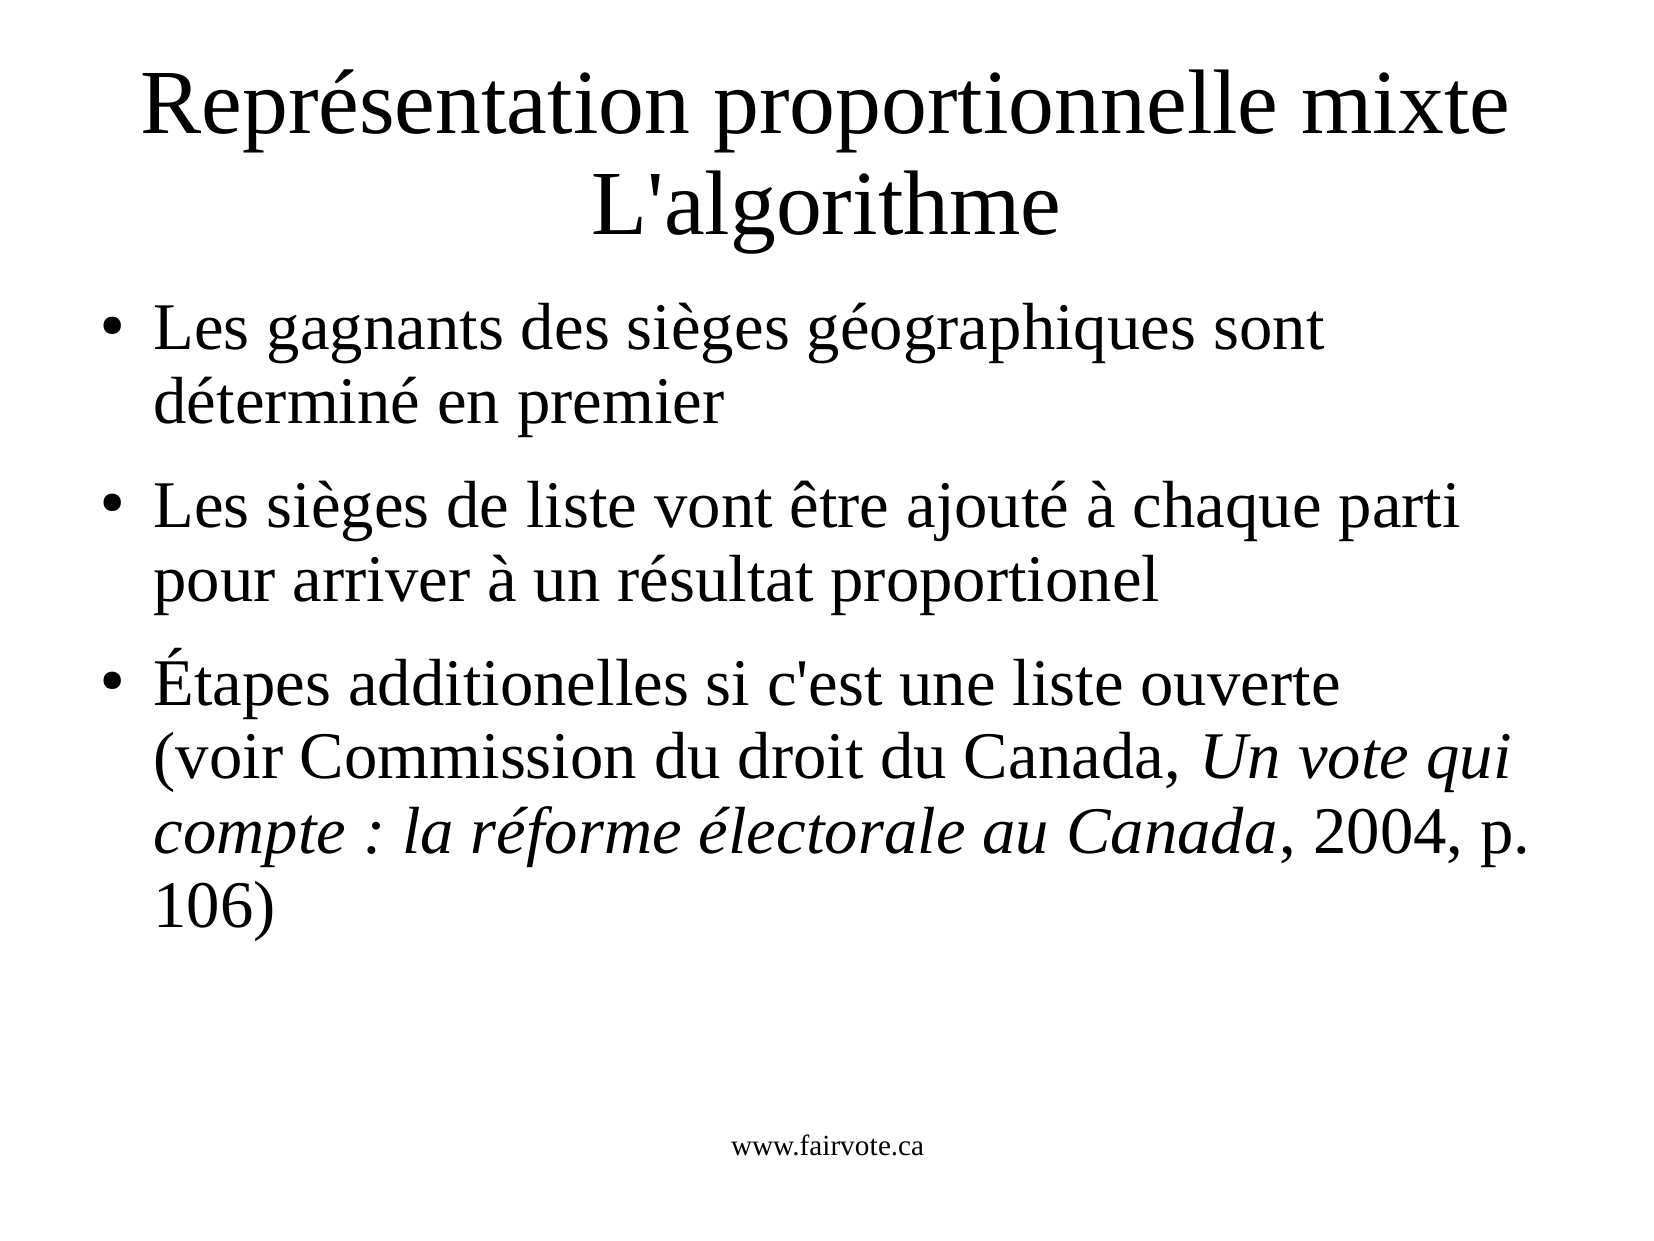

# Représentation proportionnelle mixte L'algorithme
Les gagnants des sièges géographiques sont déterminé en premier
Les sièges de liste vont être ajouté à chaque parti pour arriver à un résultat proportionel
Étapes additionelles si c'est une liste ouverte
(voir Commission du droit du Canada, Un vote qui compte : la réforme électorale au Canada, 2004, p. 106)
www.fairvote.ca